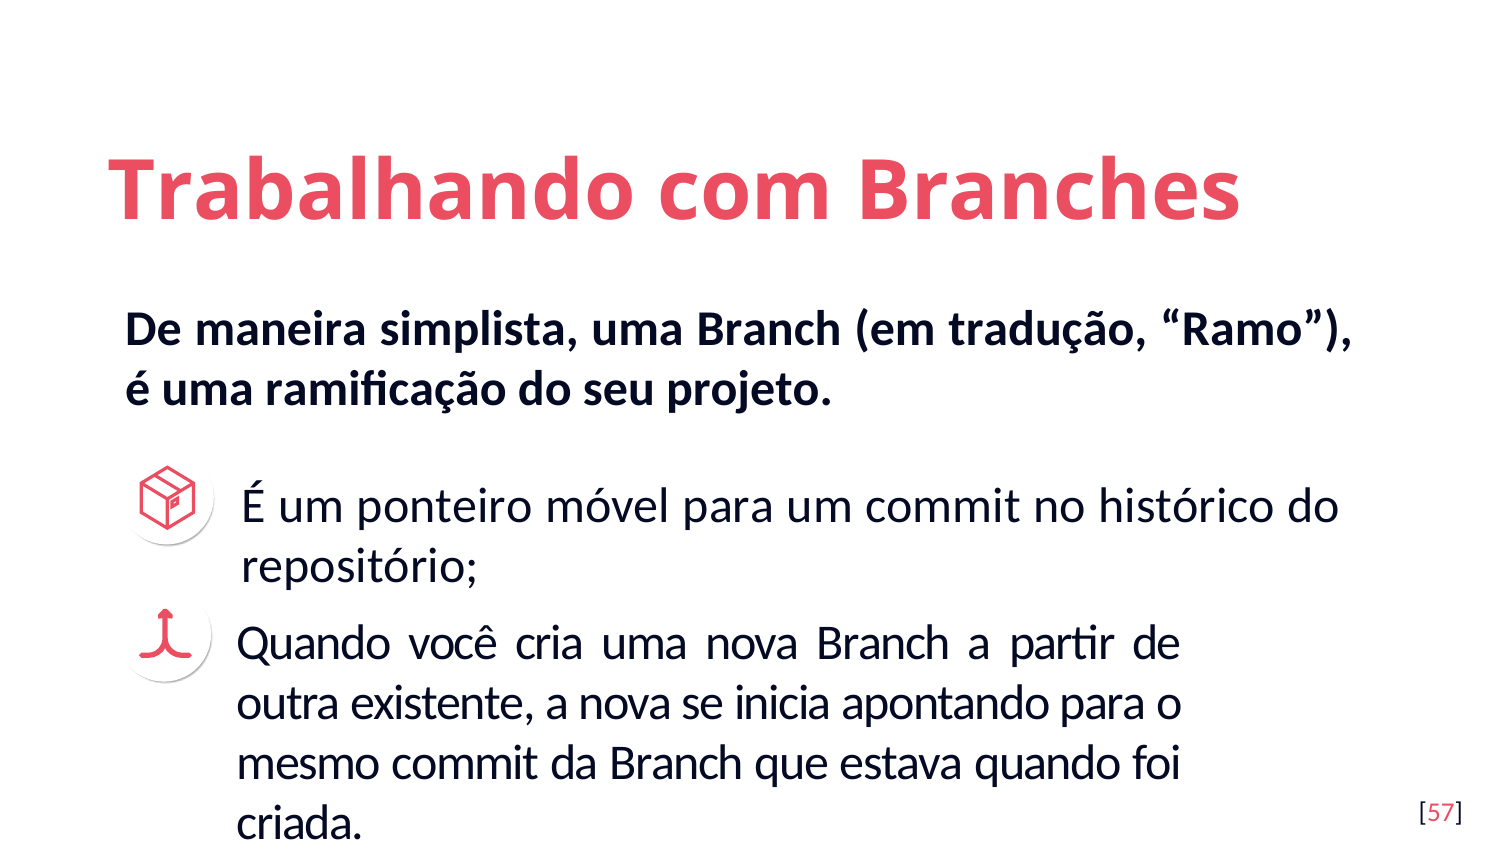

Trabalhando com Branches
De maneira simplista, uma Branch (em tradução, “Ramo”), é uma ramificação do seu projeto.
É um ponteiro móvel para um commit no histórico do repositório;
Quando você cria uma nova Branch a partir de outra existente, a nova se inicia apontando para o mesmo commit da Branch que estava quando foi criada.